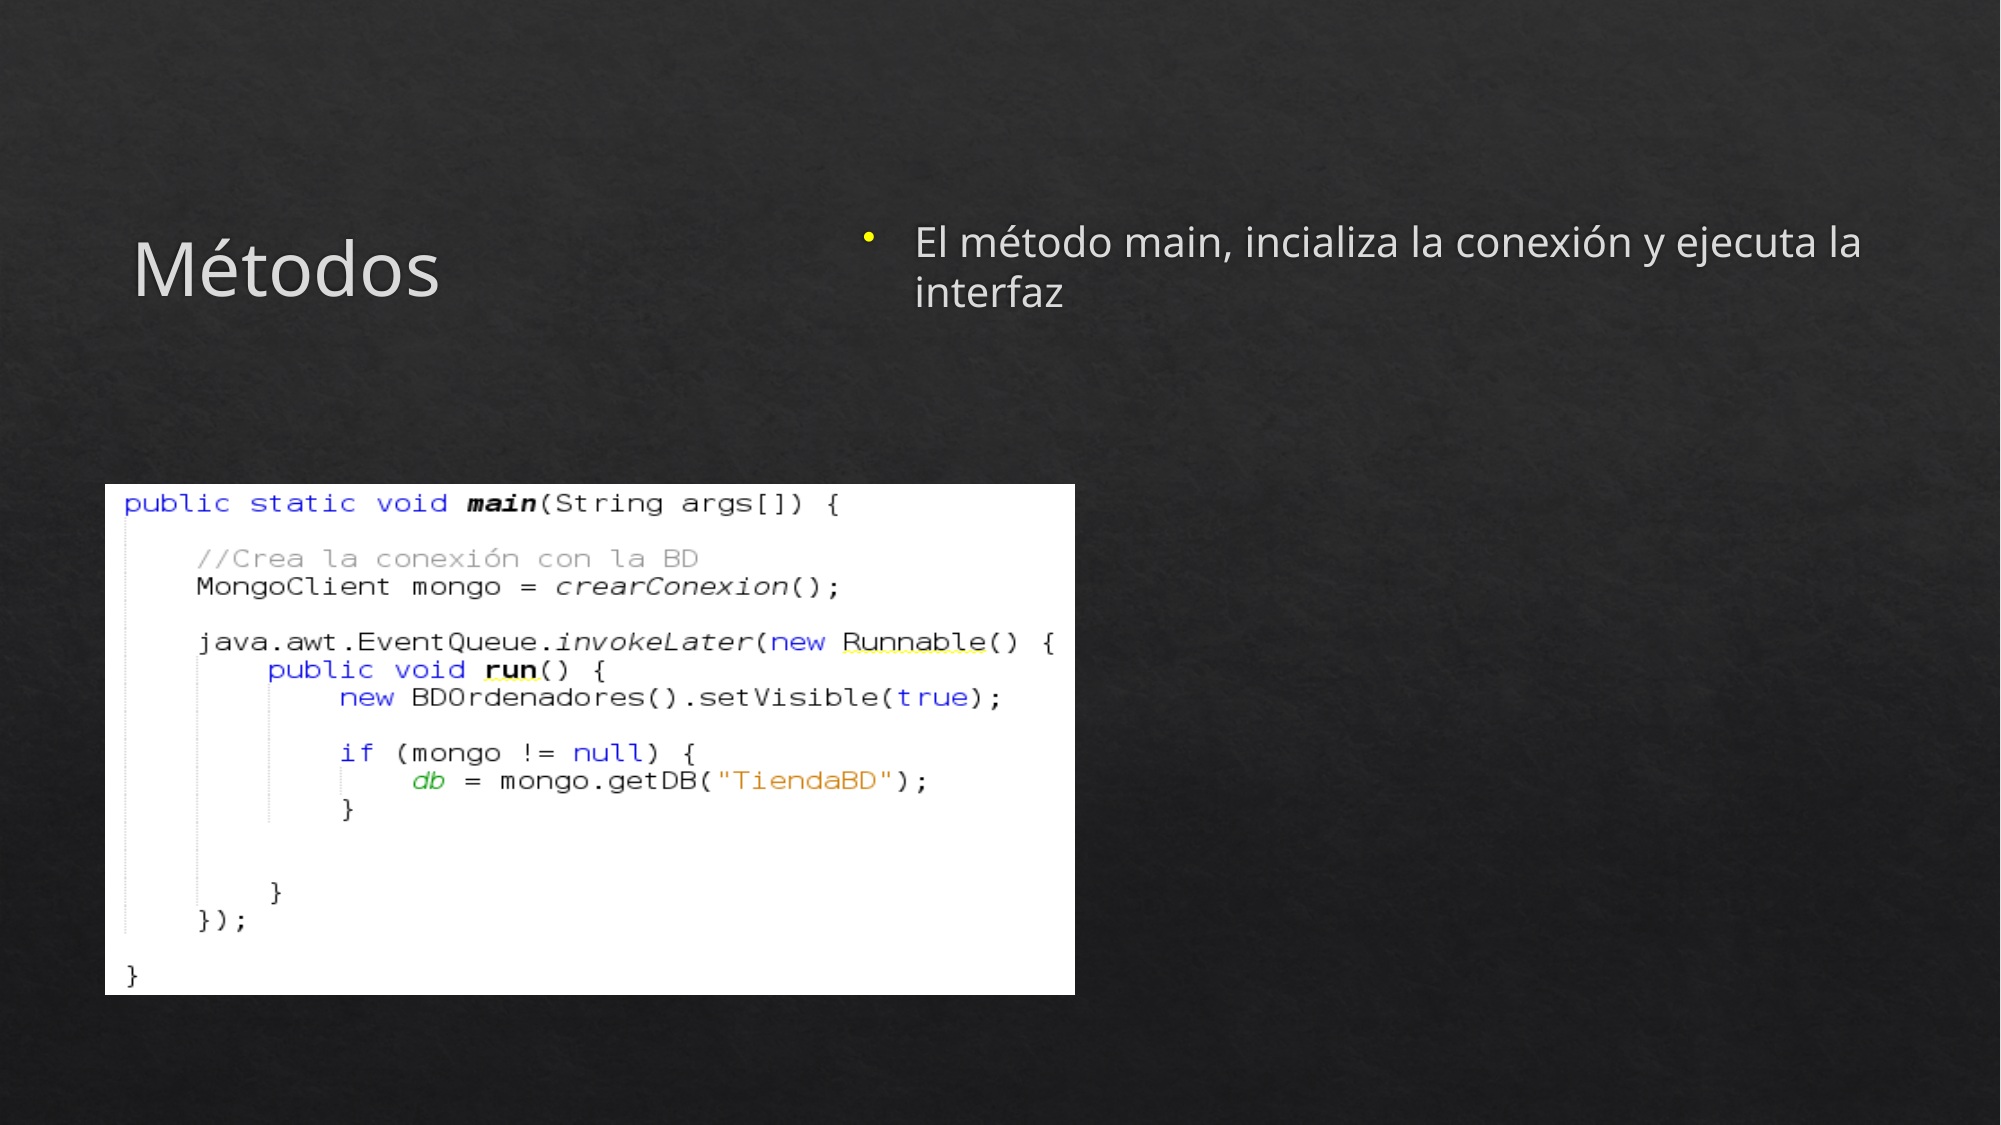

# Métodos
El método main, incializa la conexión y ejecuta la interfaz